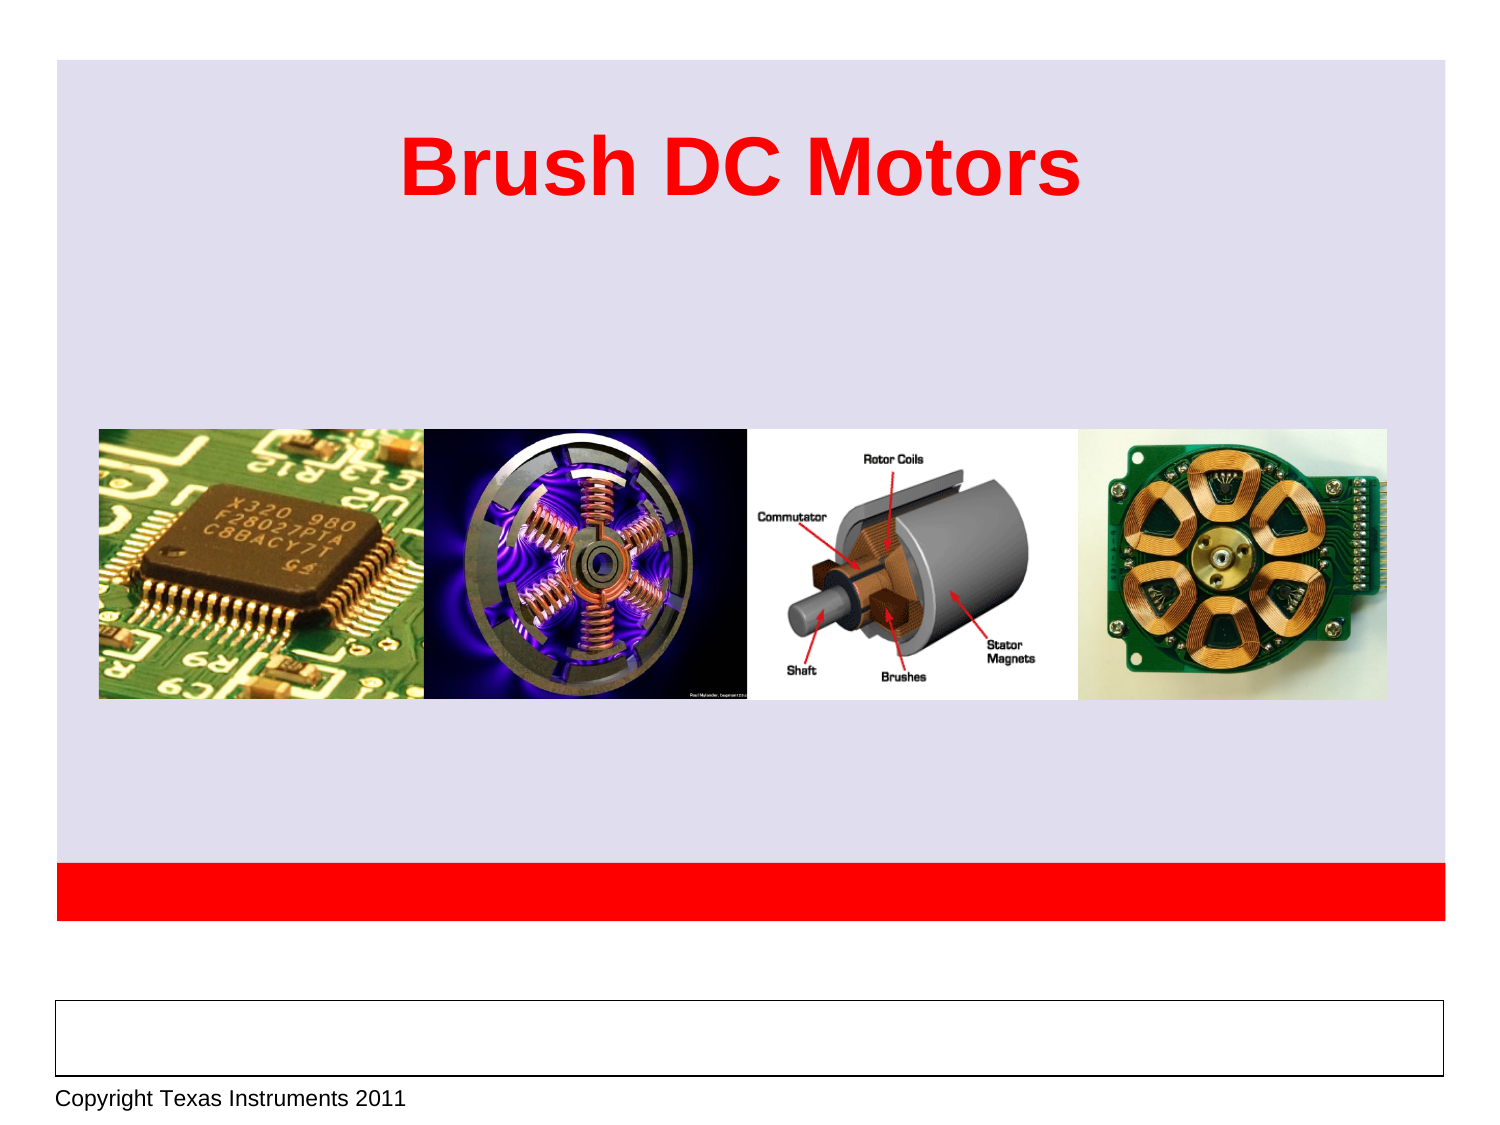

Brush DC Motors
Copyright Texas Instruments 2011